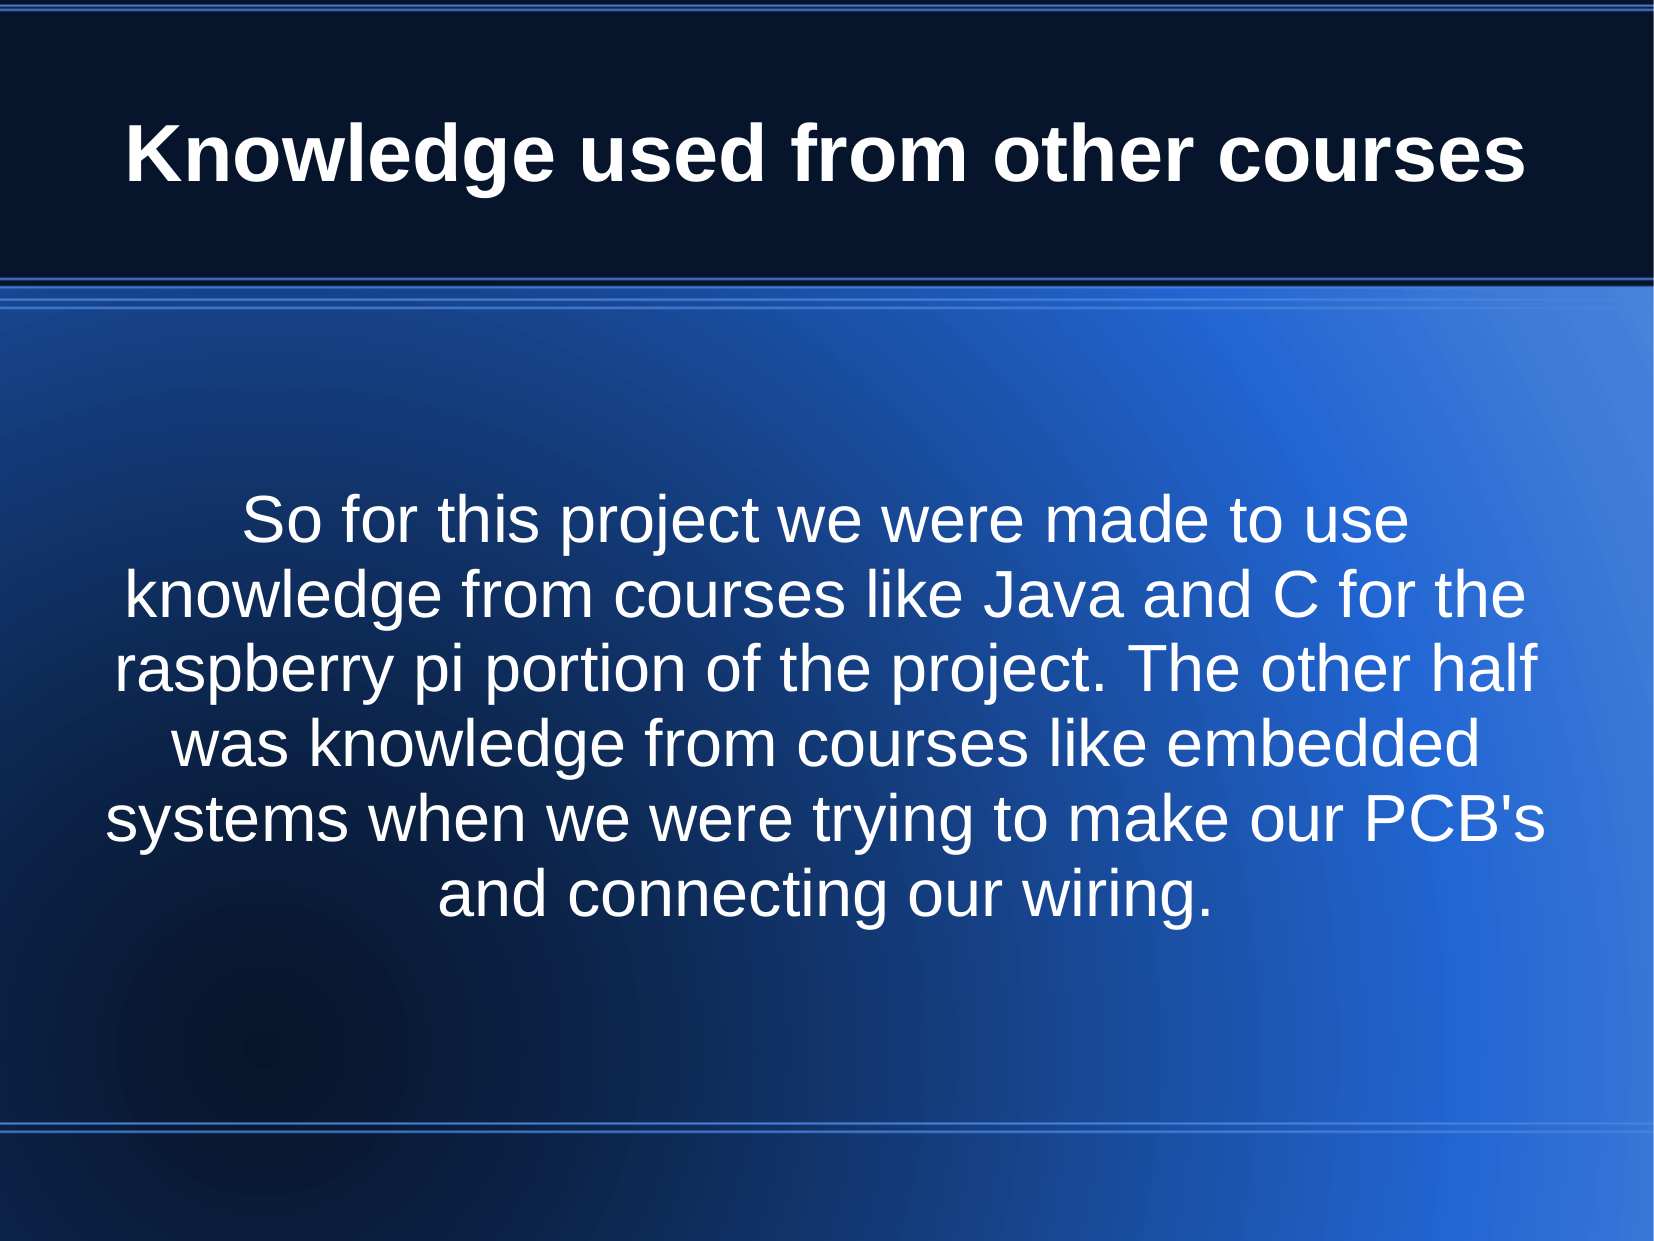

# Knowledge used from other courses
So for this project we were made to use knowledge from courses like Java and C for the raspberry pi portion of the project. The other half was knowledge from courses like embedded systems when we were trying to make our PCB's and connecting our wiring.